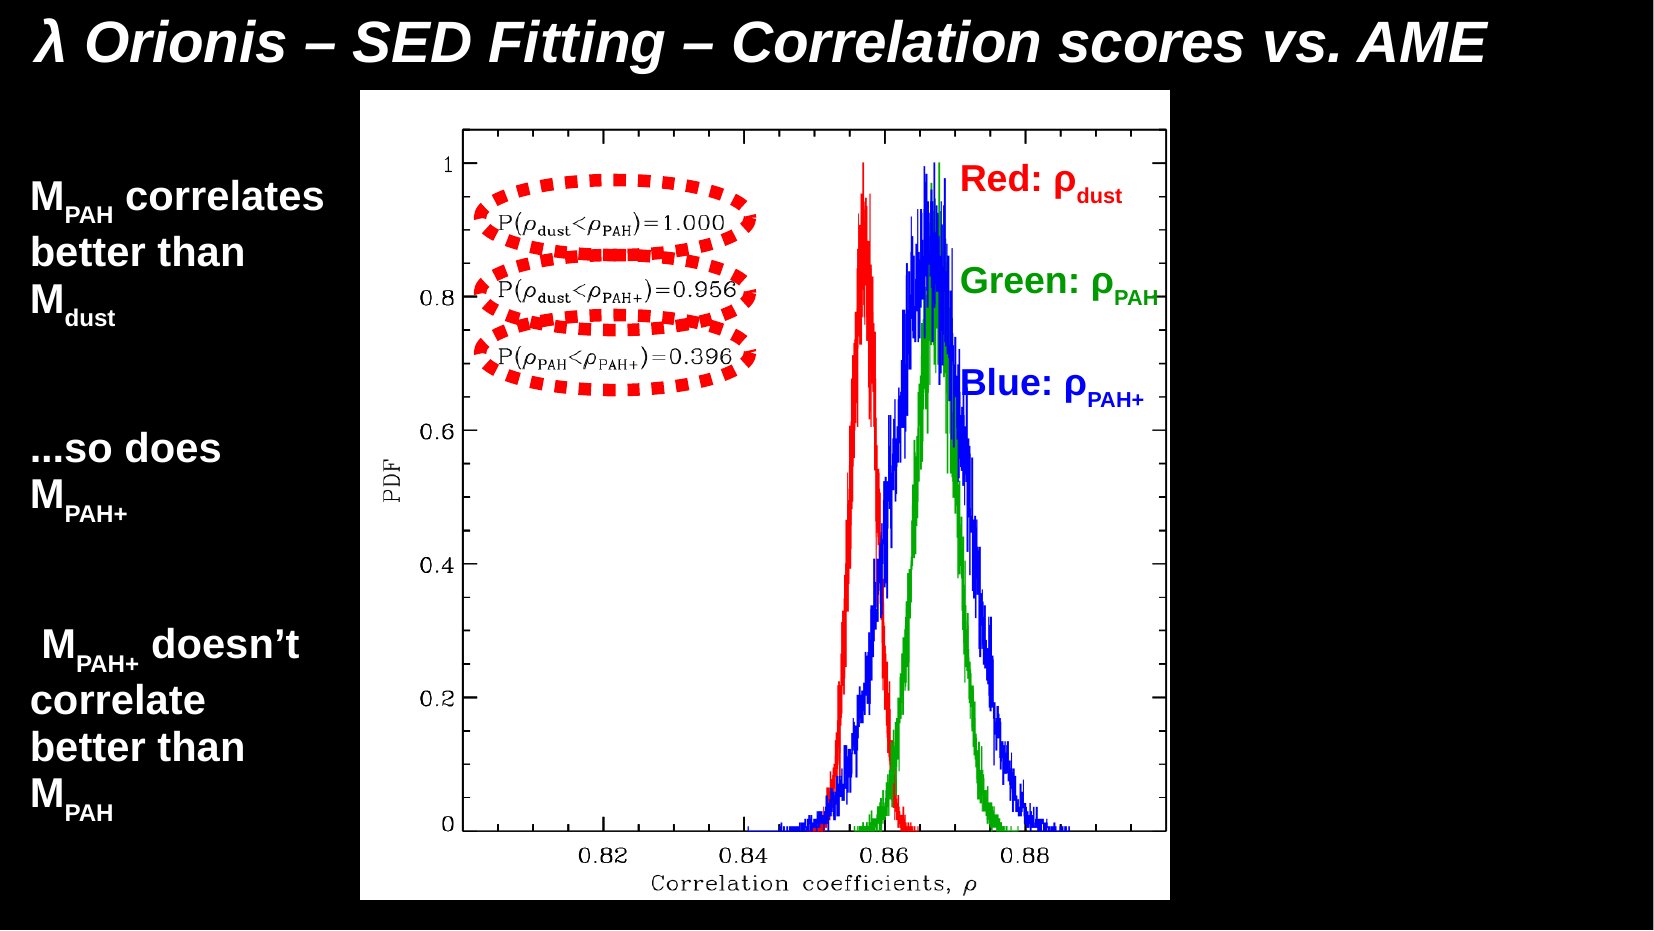

# λ Orionis – SED Fitting – Correlation scores vs. AME
Red: ρdust
Green: ρPAH
Blue: ρPAH+
MPAH correlates better than Mdust
...so does MPAH+
 MPAH+ doesn’t correlate better than MPAH